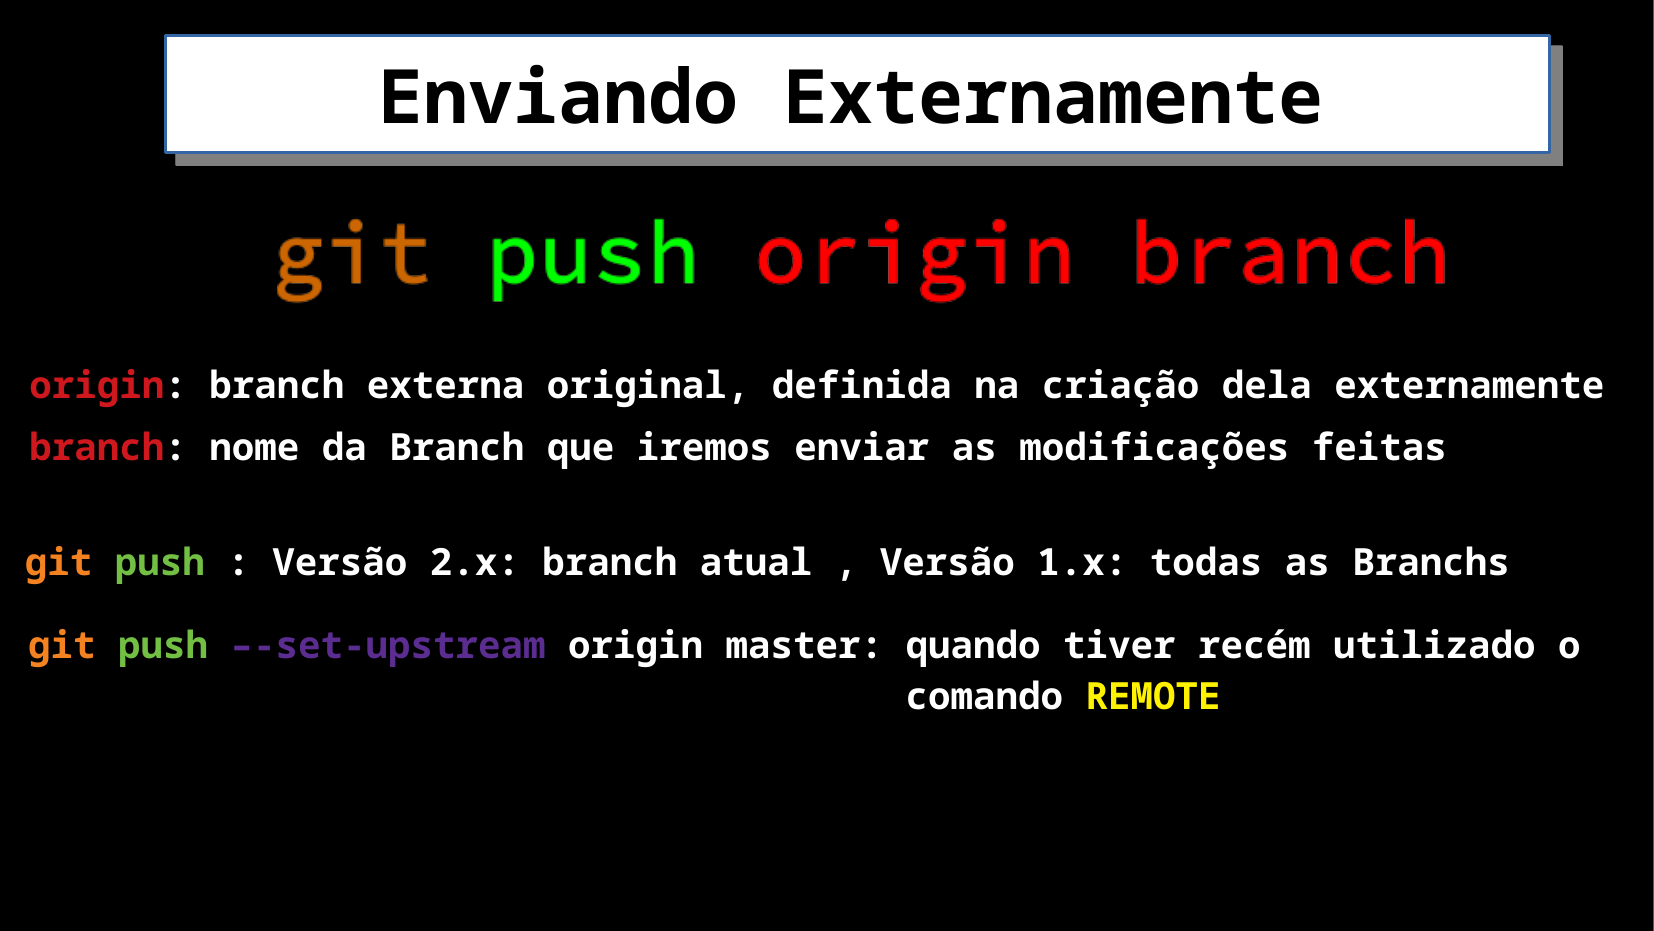

Enviando Externamente
origin: branch externa original, definida na criação dela externamente
branch: nome da Branch que iremos enviar as modificações feitas
git push : Versão 2.x: branch atual , Versão 1.x: todas as Branchs
git push –-set-upstream origin master: quando tiver recém utilizado o
 comando REMOTE